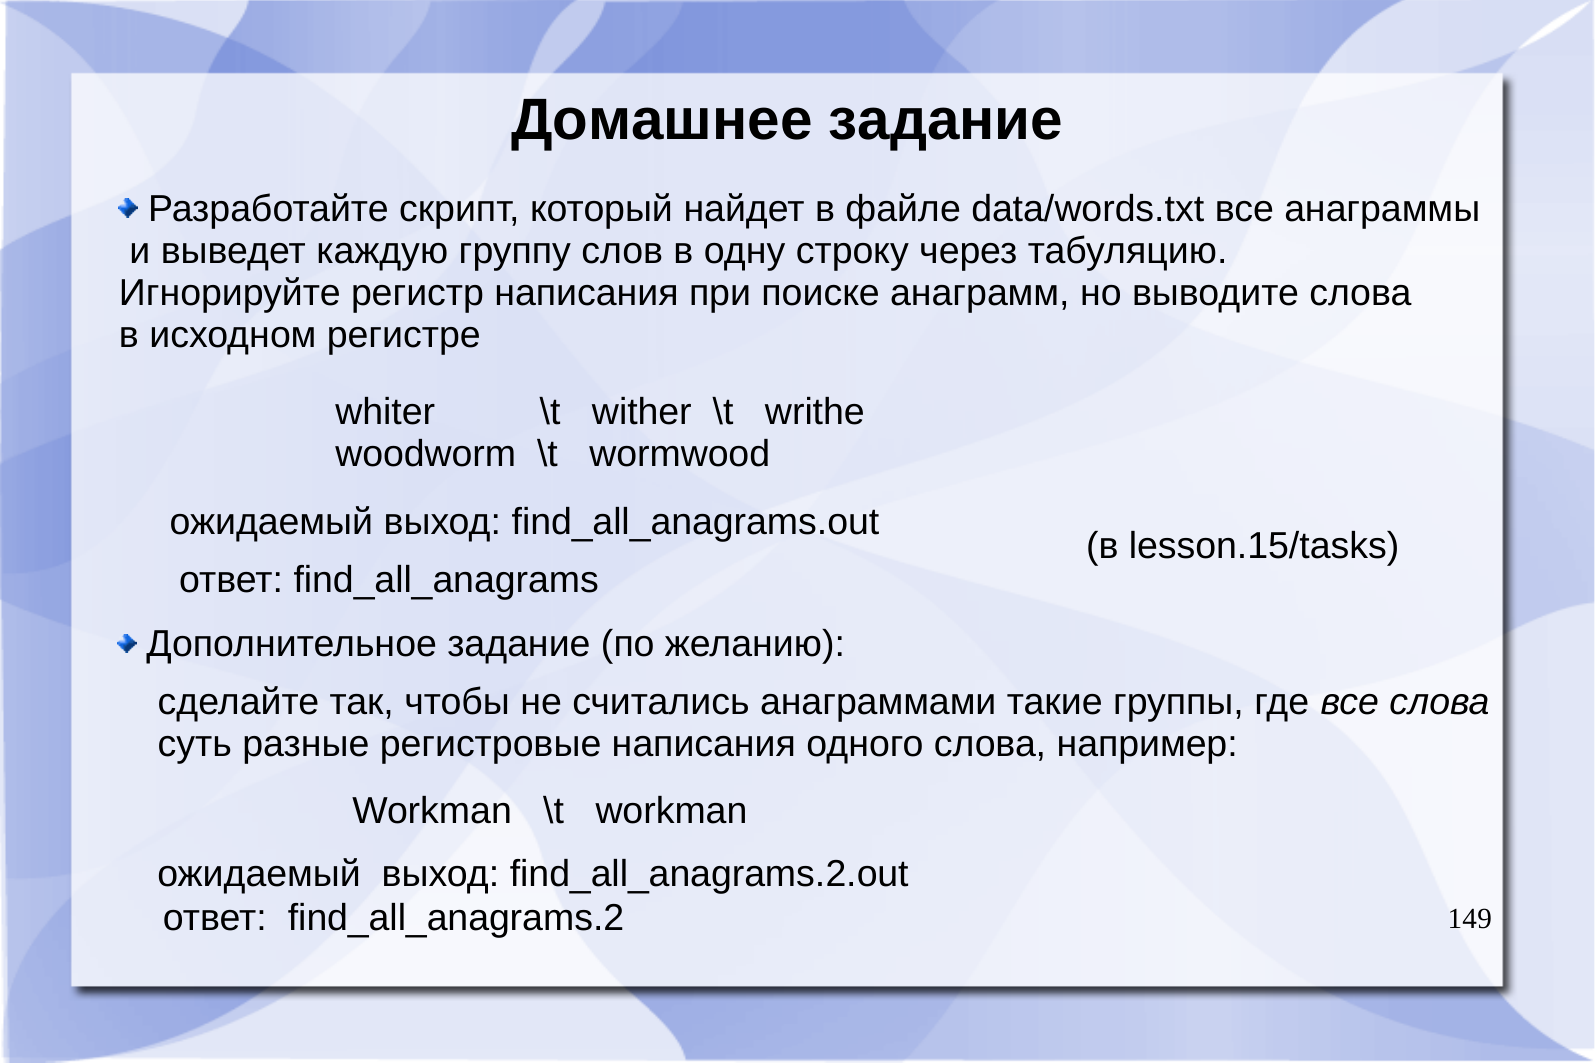

# Домашнее задание
 Разработайте скрипт, который найдет в файле data/words.txt все анаграммы
 и выведет каждую группу слов в одну строку через табуляцию.
Игнорируйте регистр написания при поиске анаграмм, но выводите слова
в исходном регистре
whiter \t wither \t writhe
woodworm \t wormwood
ожидаемый выход: find_all_anagrams.out
(в lesson.15/tasks)
ответ: find_all_anagrams
 Дополнительное задание (по желанию):
сделайте так, чтобы не считались анаграммами такие группы, где все слова
суть разные регистровые написания одного слова, например:
Workman \t workman
 ожидаемый выход: find_all_anagrams.2.out
 ответ: find_all_anagrams.2
149